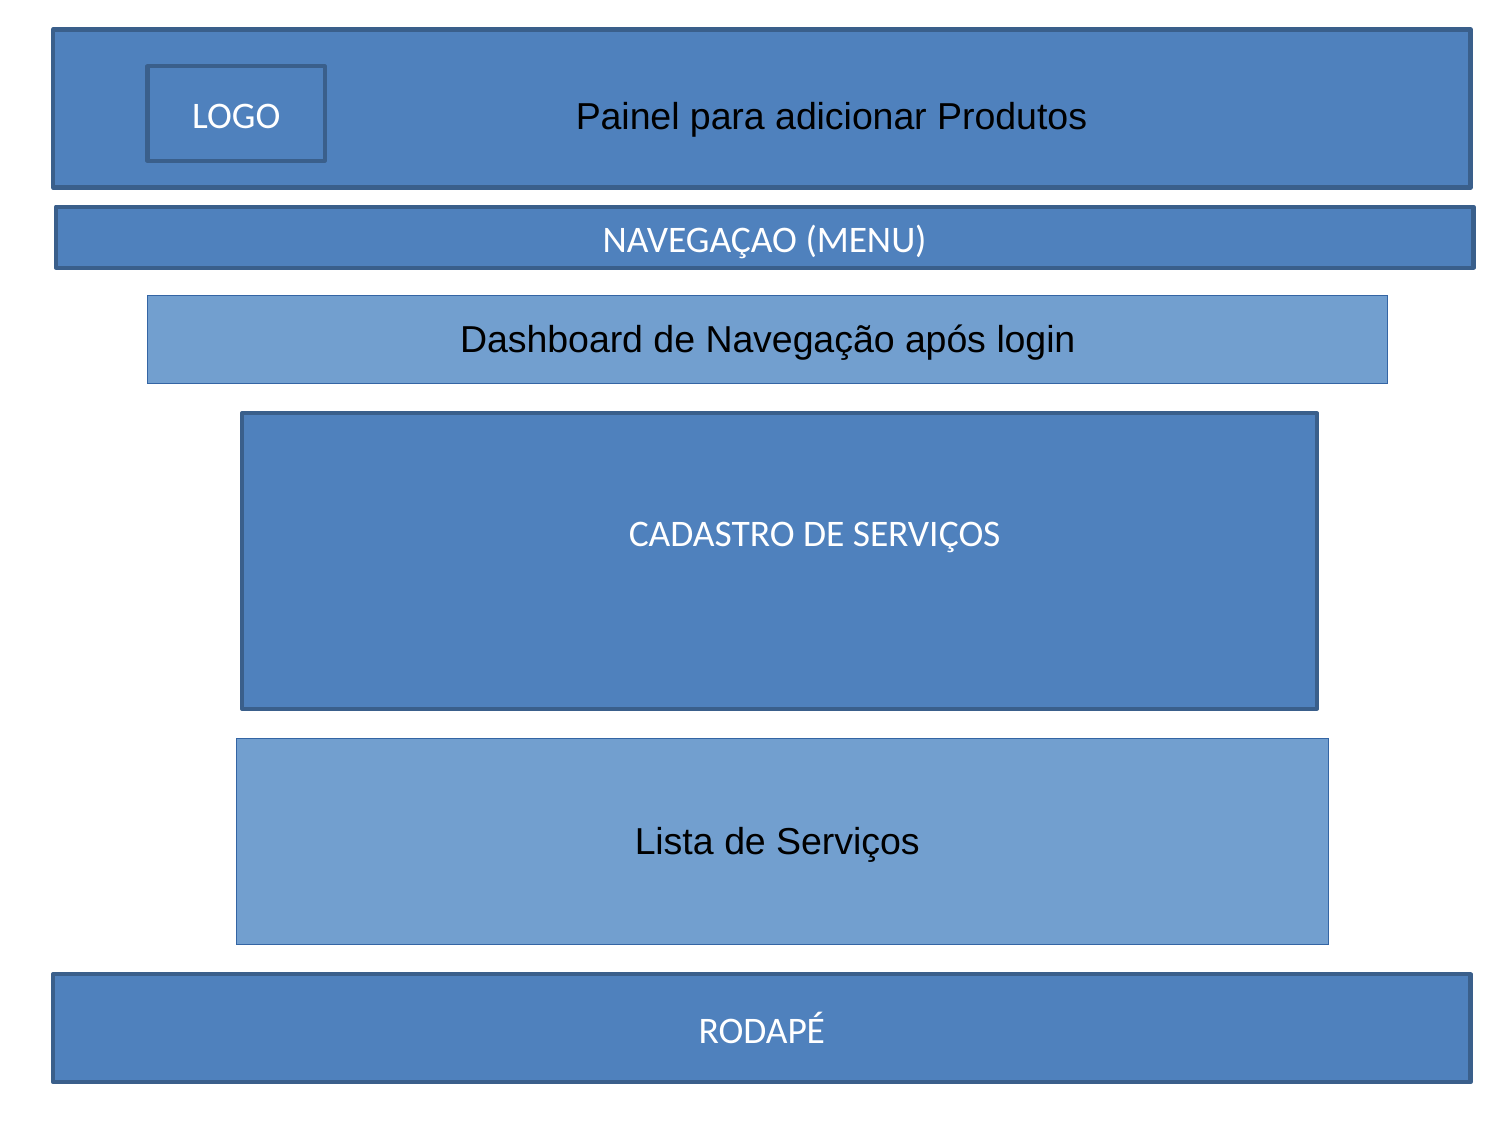

LOGO
Painel para adicionar Produtos
NAVEGAÇAO (MENU)
Dashboard de Navegação após login
CADASTRO DE SERVIÇOS
Lista de Serviços
RODAPÉ